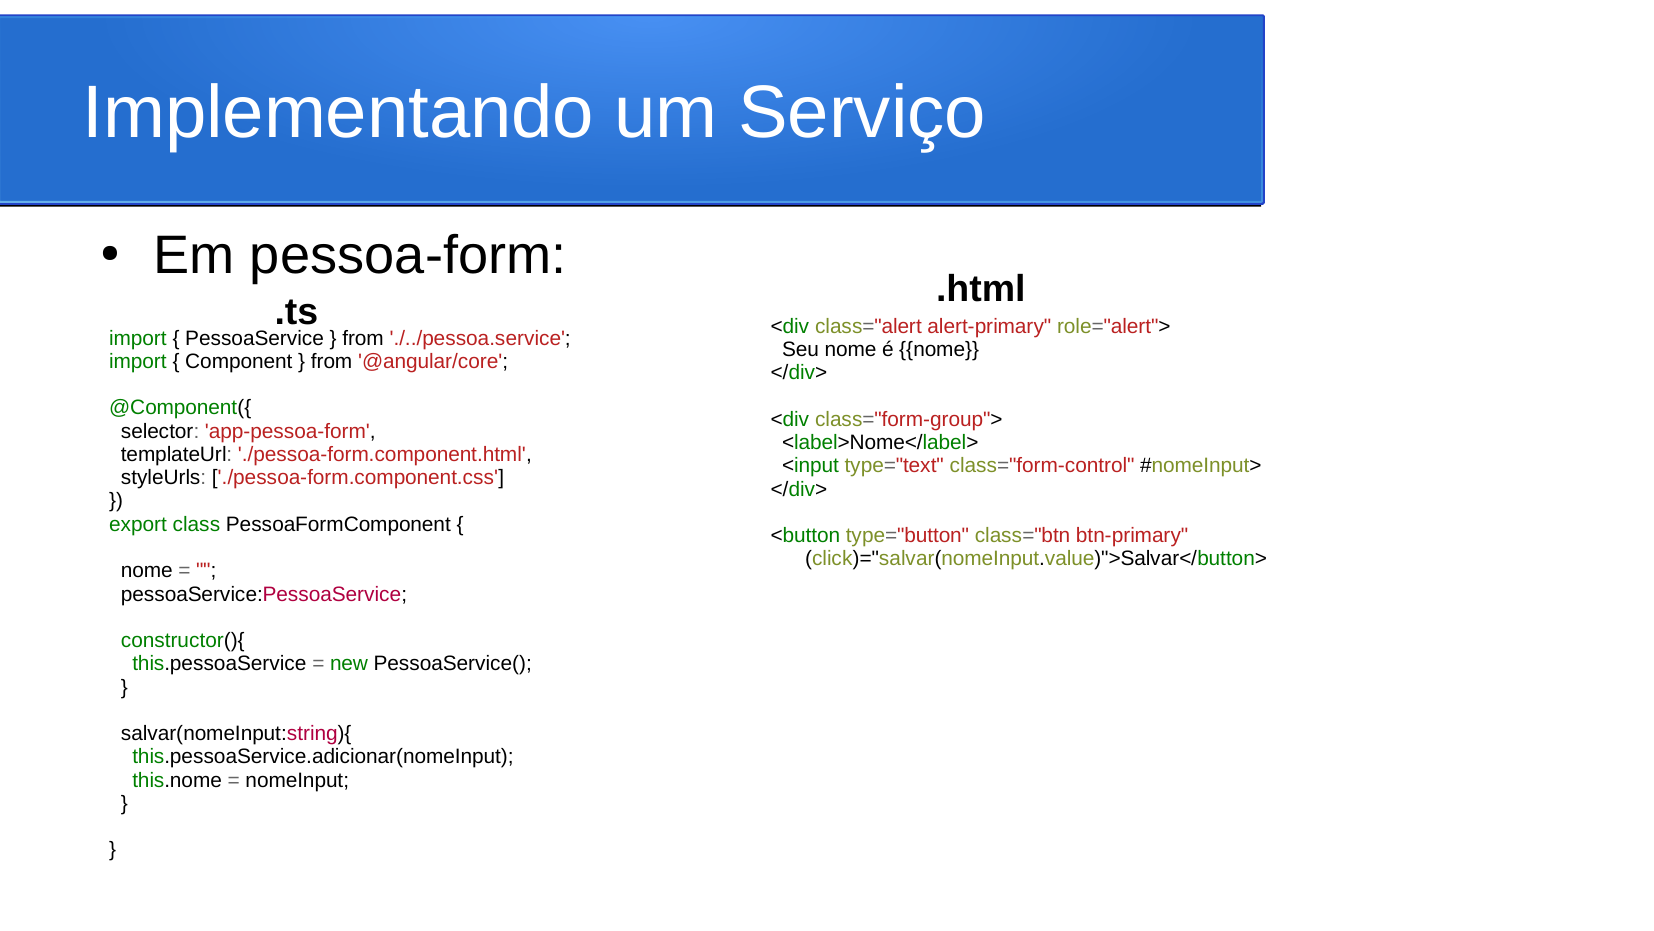

# Implementando um Serviço
Em pessoa-form:
.html
.ts
<div class="alert alert-primary" role="alert">
 Seu nome é {{nome}}
</div>
<div class="form-group">
 <label>Nome</label>
 <input type="text" class="form-control" #nomeInput>
</div>
<button type="button" class="btn btn-primary"
 (click)="salvar(nomeInput.value)">Salvar</button>
import { PessoaService } from './../pessoa.service';
import { Component } from '@angular/core';
@Component({
 selector: 'app-pessoa-form',
 templateUrl: './pessoa-form.component.html',
 styleUrls: ['./pessoa-form.component.css']
})
export class PessoaFormComponent {
 nome = "";
 pessoaService:PessoaService;
 constructor(){
 this.pessoaService = new PessoaService();
 }
 salvar(nomeInput:string){
 this.pessoaService.adicionar(nomeInput);
 this.nome = nomeInput;
 }
}